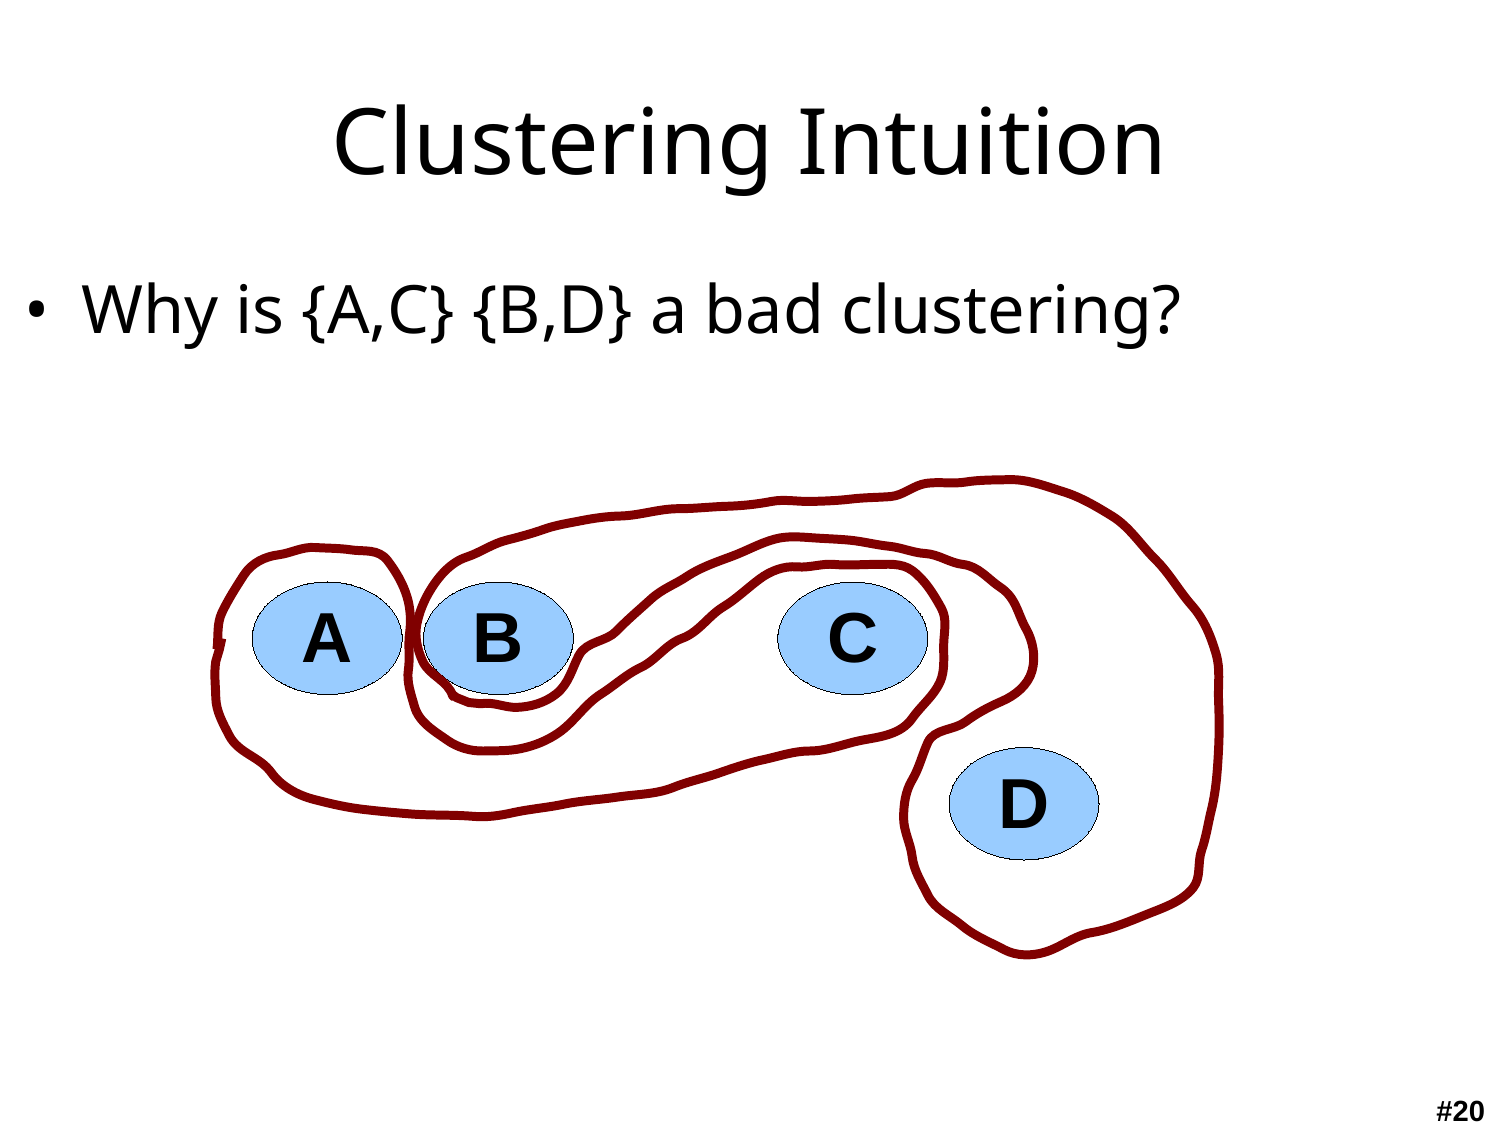

# Clustering Intuition
Why is {A,C} {B,D} a bad clustering?
A
B
C
D
20